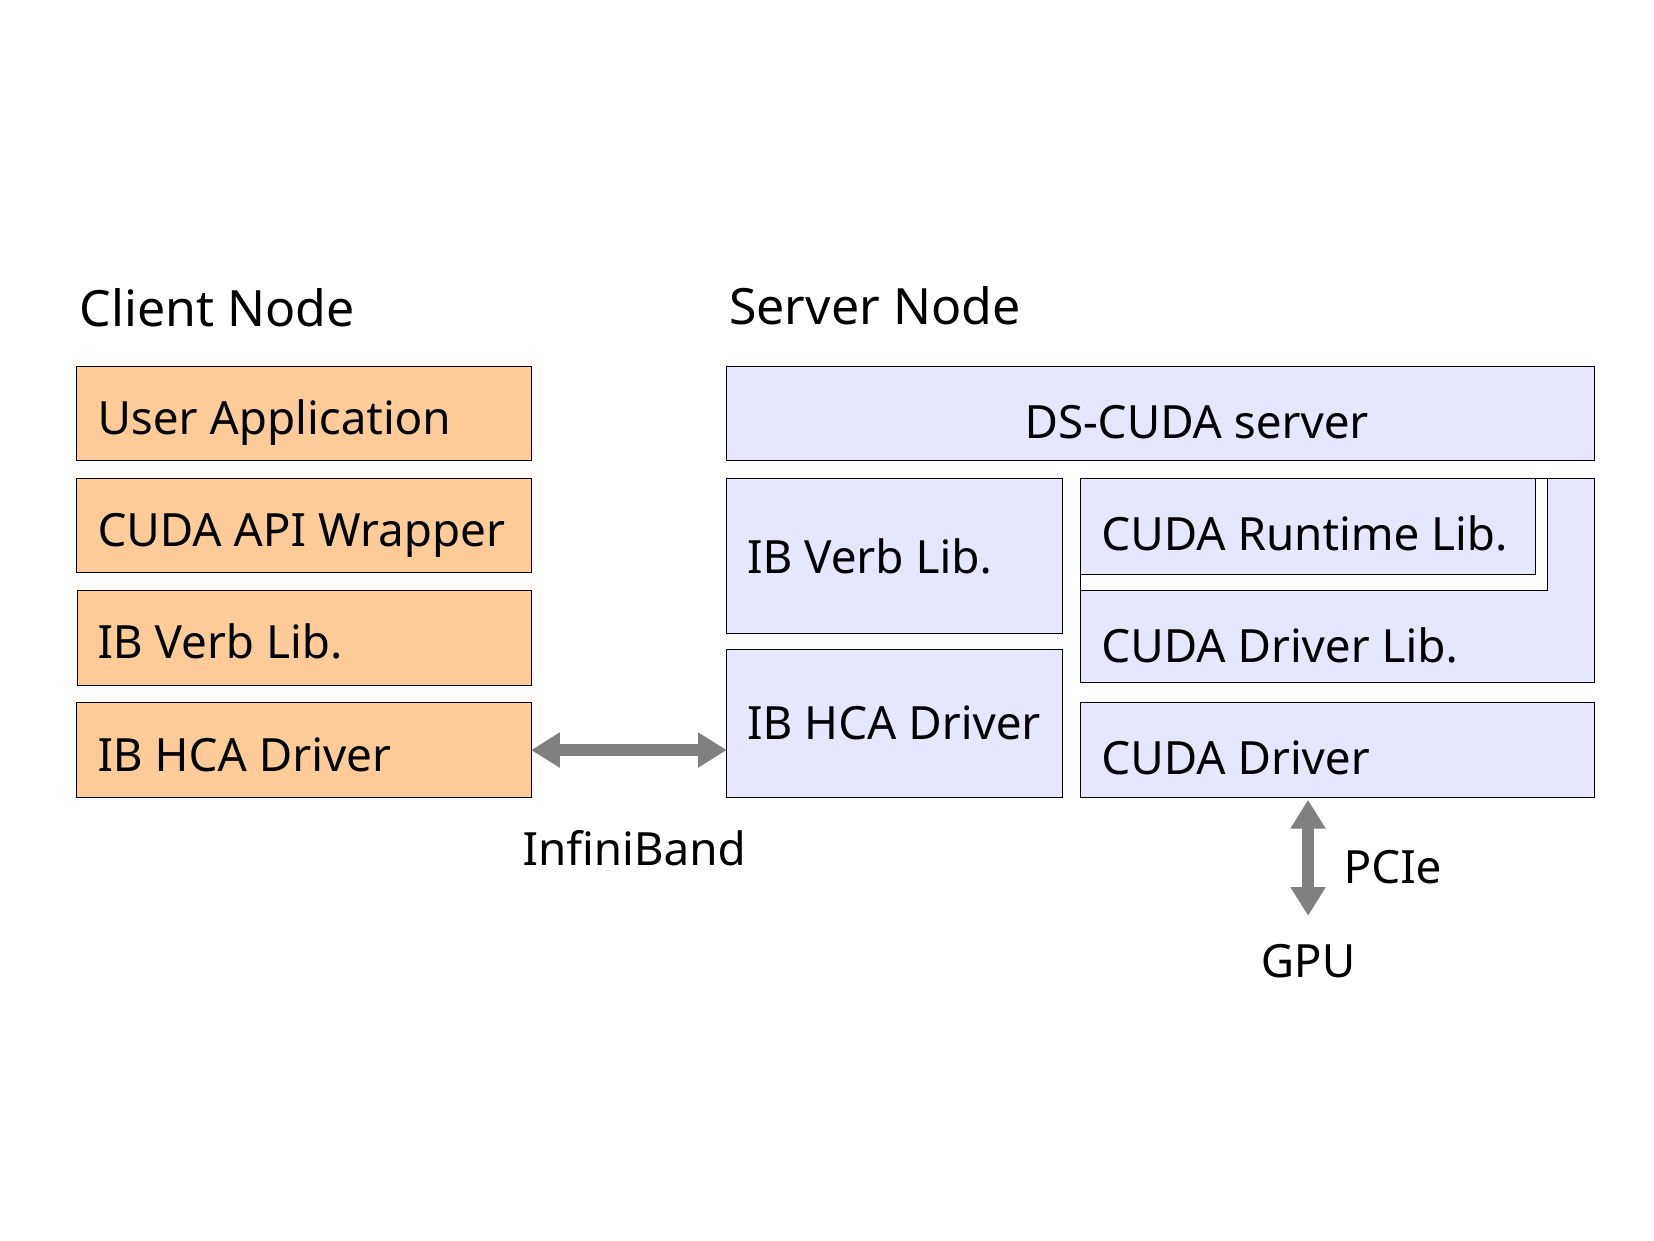

Server Node
Client Node
User Application
DS-CUDA server
CUDA API Wrapper
CUDA Runtime Lib.
IB Verb Lib.
IB Verb Lib.
CUDA Driver Lib.
IB HCA Driver
IB HCA Driver
CUDA Driver
InfiniBand
PCIe
GPU